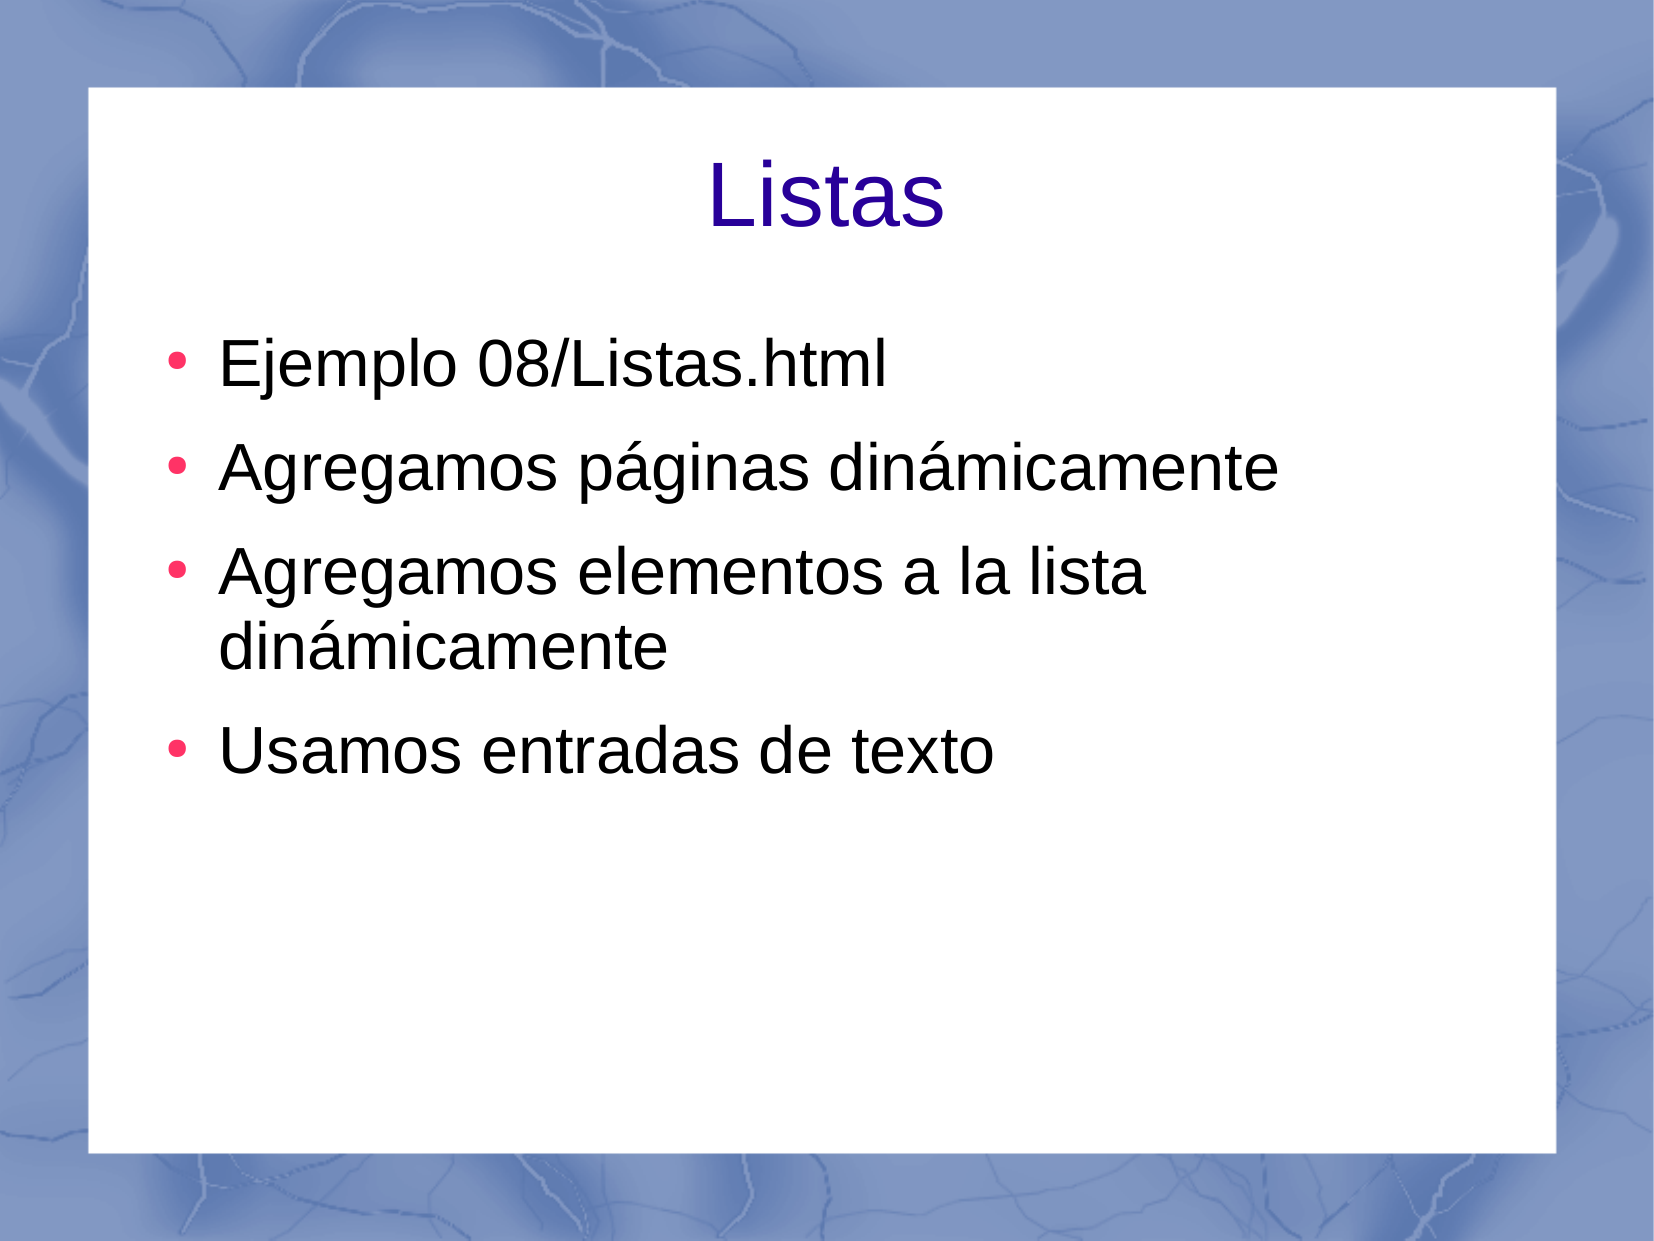

# Listas
Ejemplo 08/Listas.html
Agregamos páginas dinámicamente
Agregamos elementos a la lista dinámicamente
Usamos entradas de texto